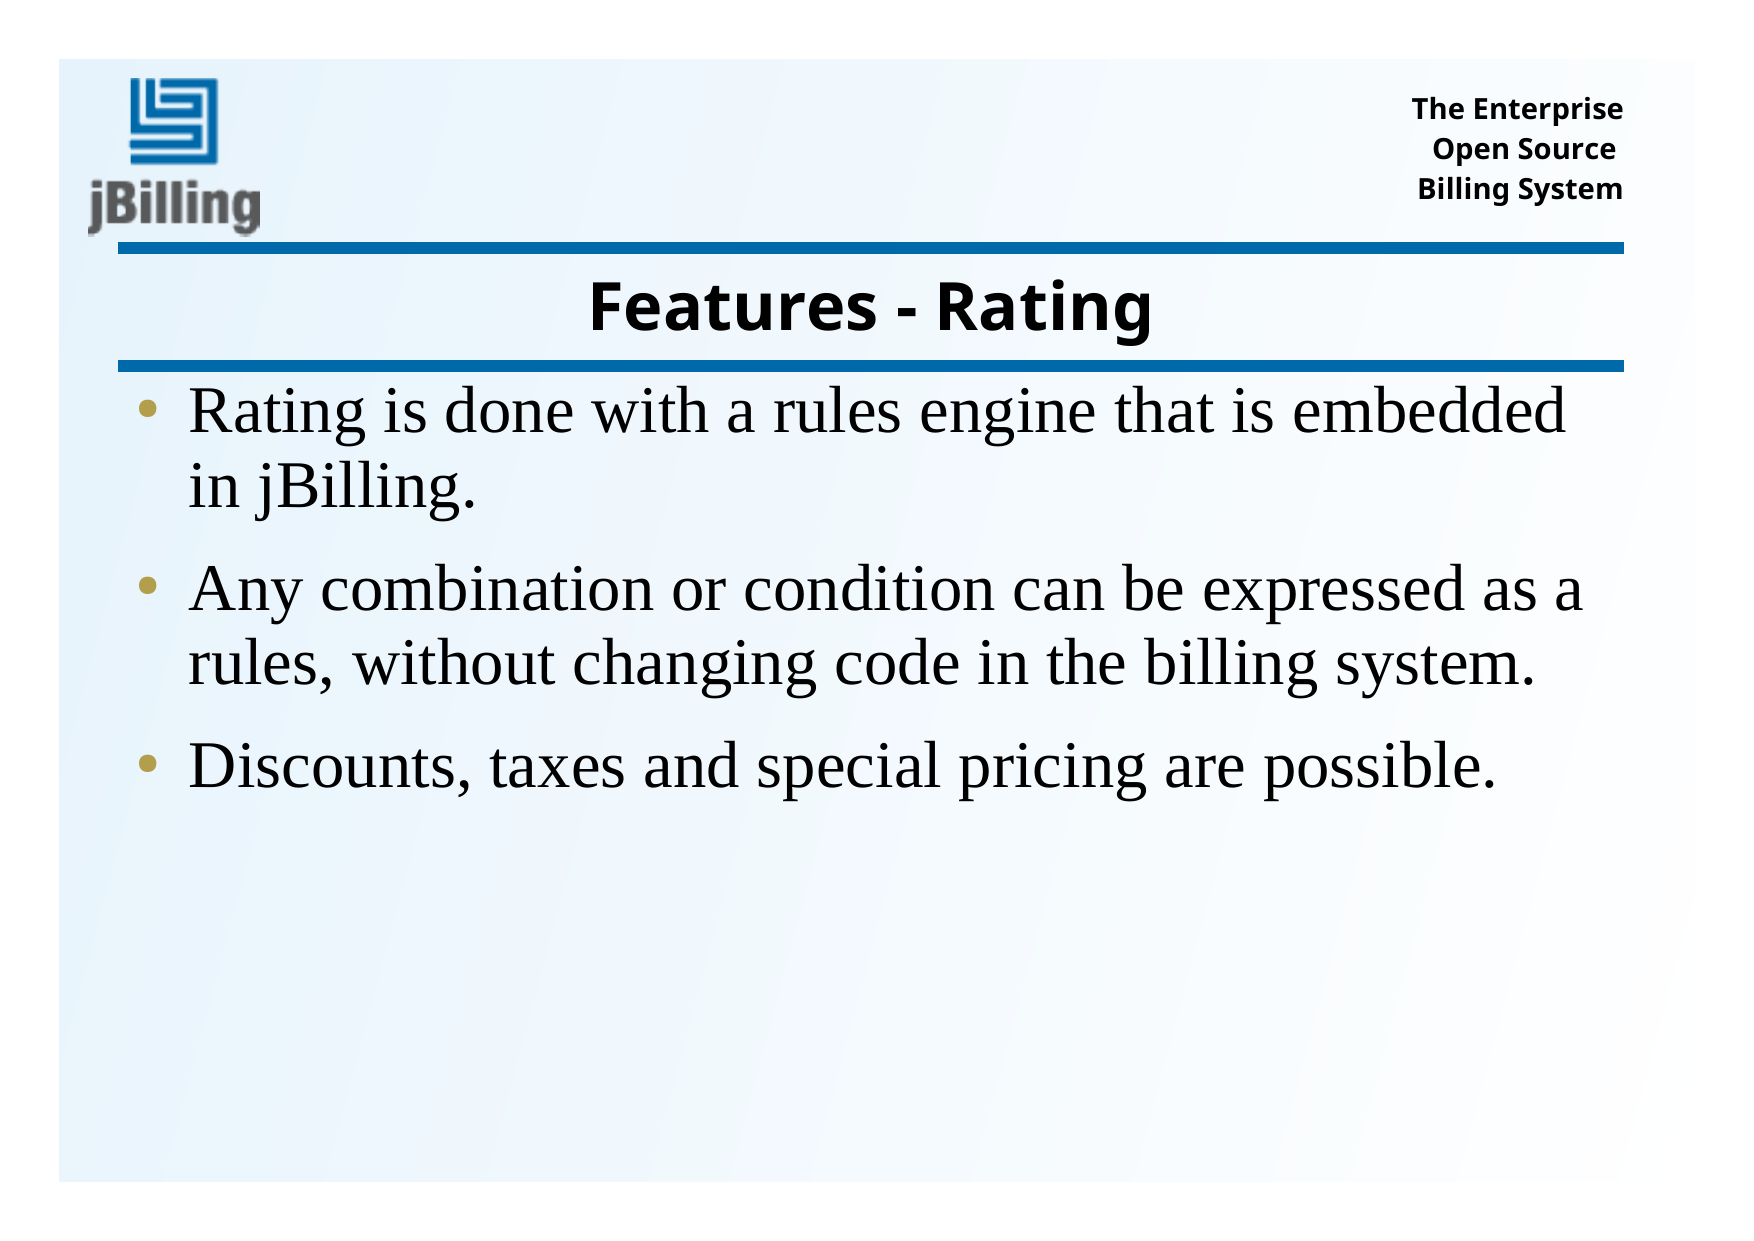

# Features - Rating
Rating is done with a rules engine that is embedded in jBilling.
Any combination or condition can be expressed as a rules, without changing code in the billing system.
Discounts, taxes and special pricing are possible.